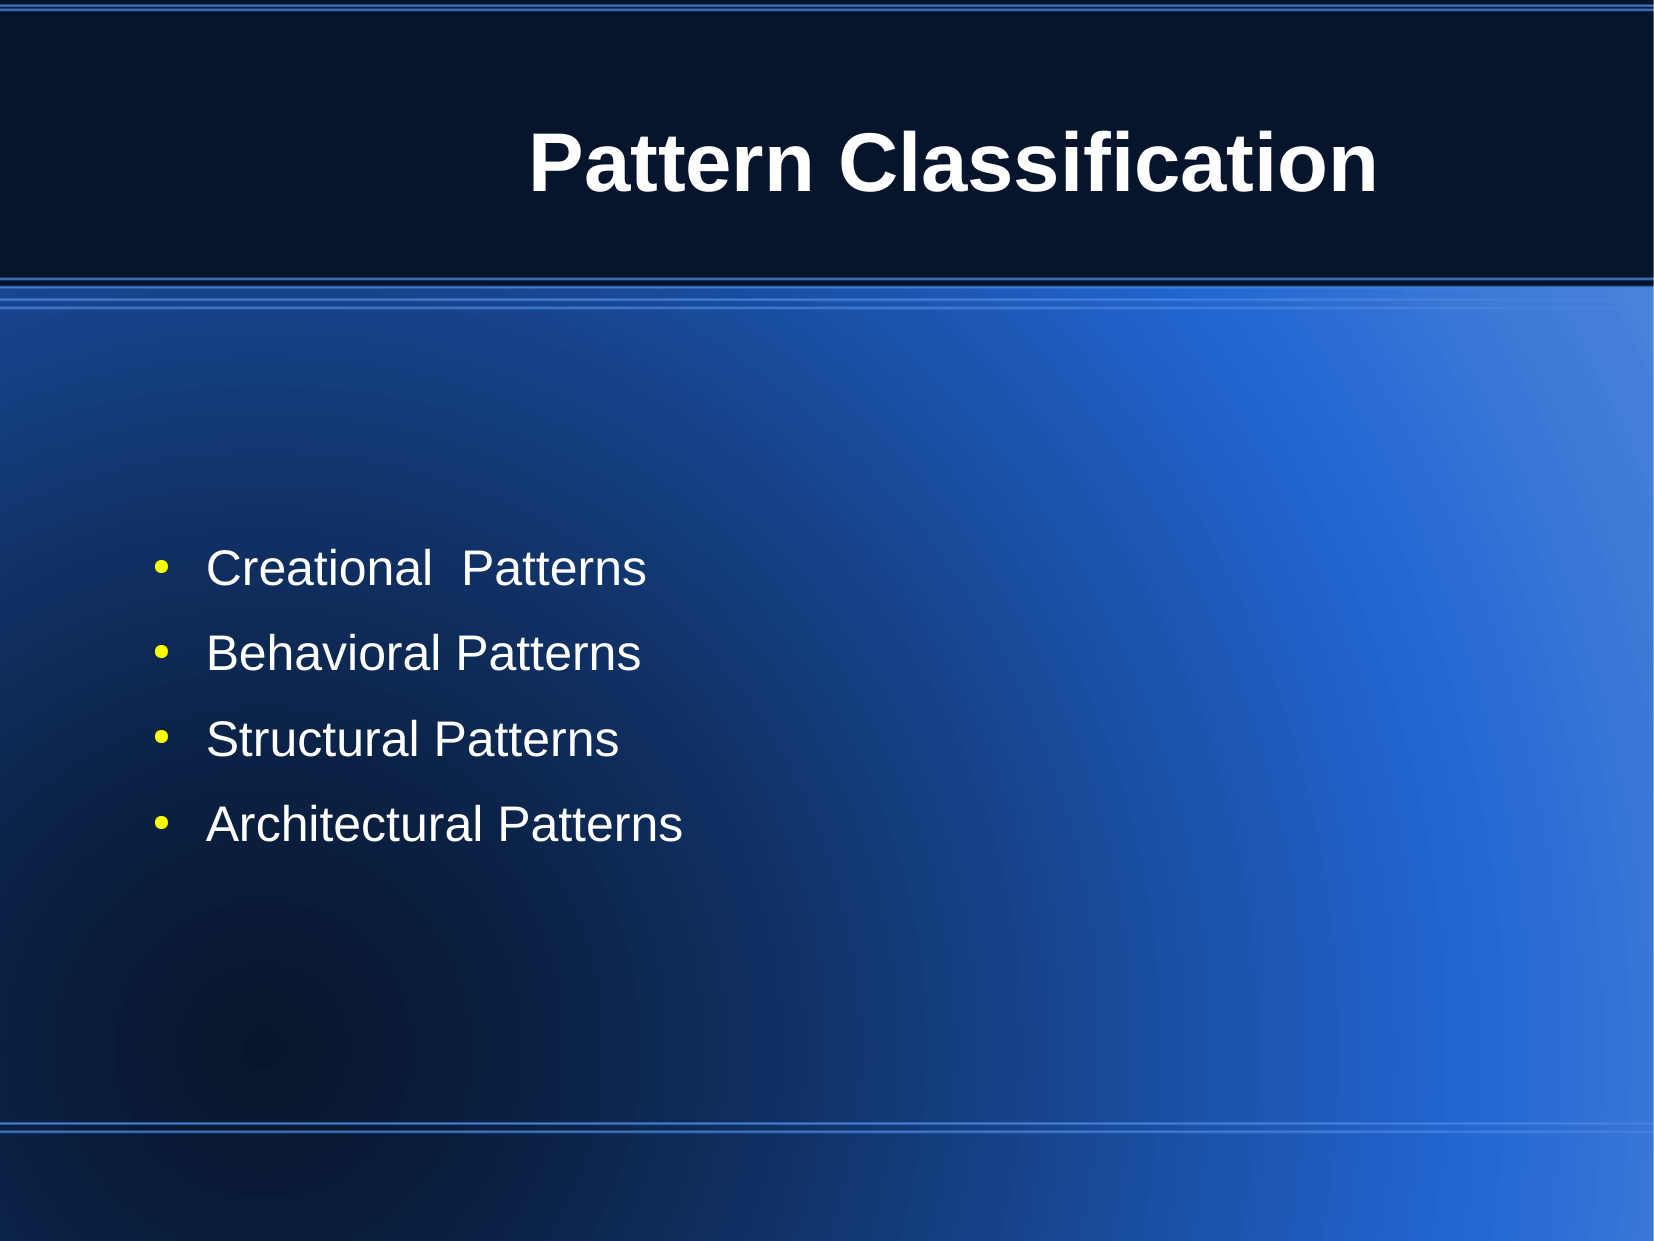

# Pattern Classification
Creational Patterns
Behavioral Patterns
Structural Patterns
Architectural Patterns